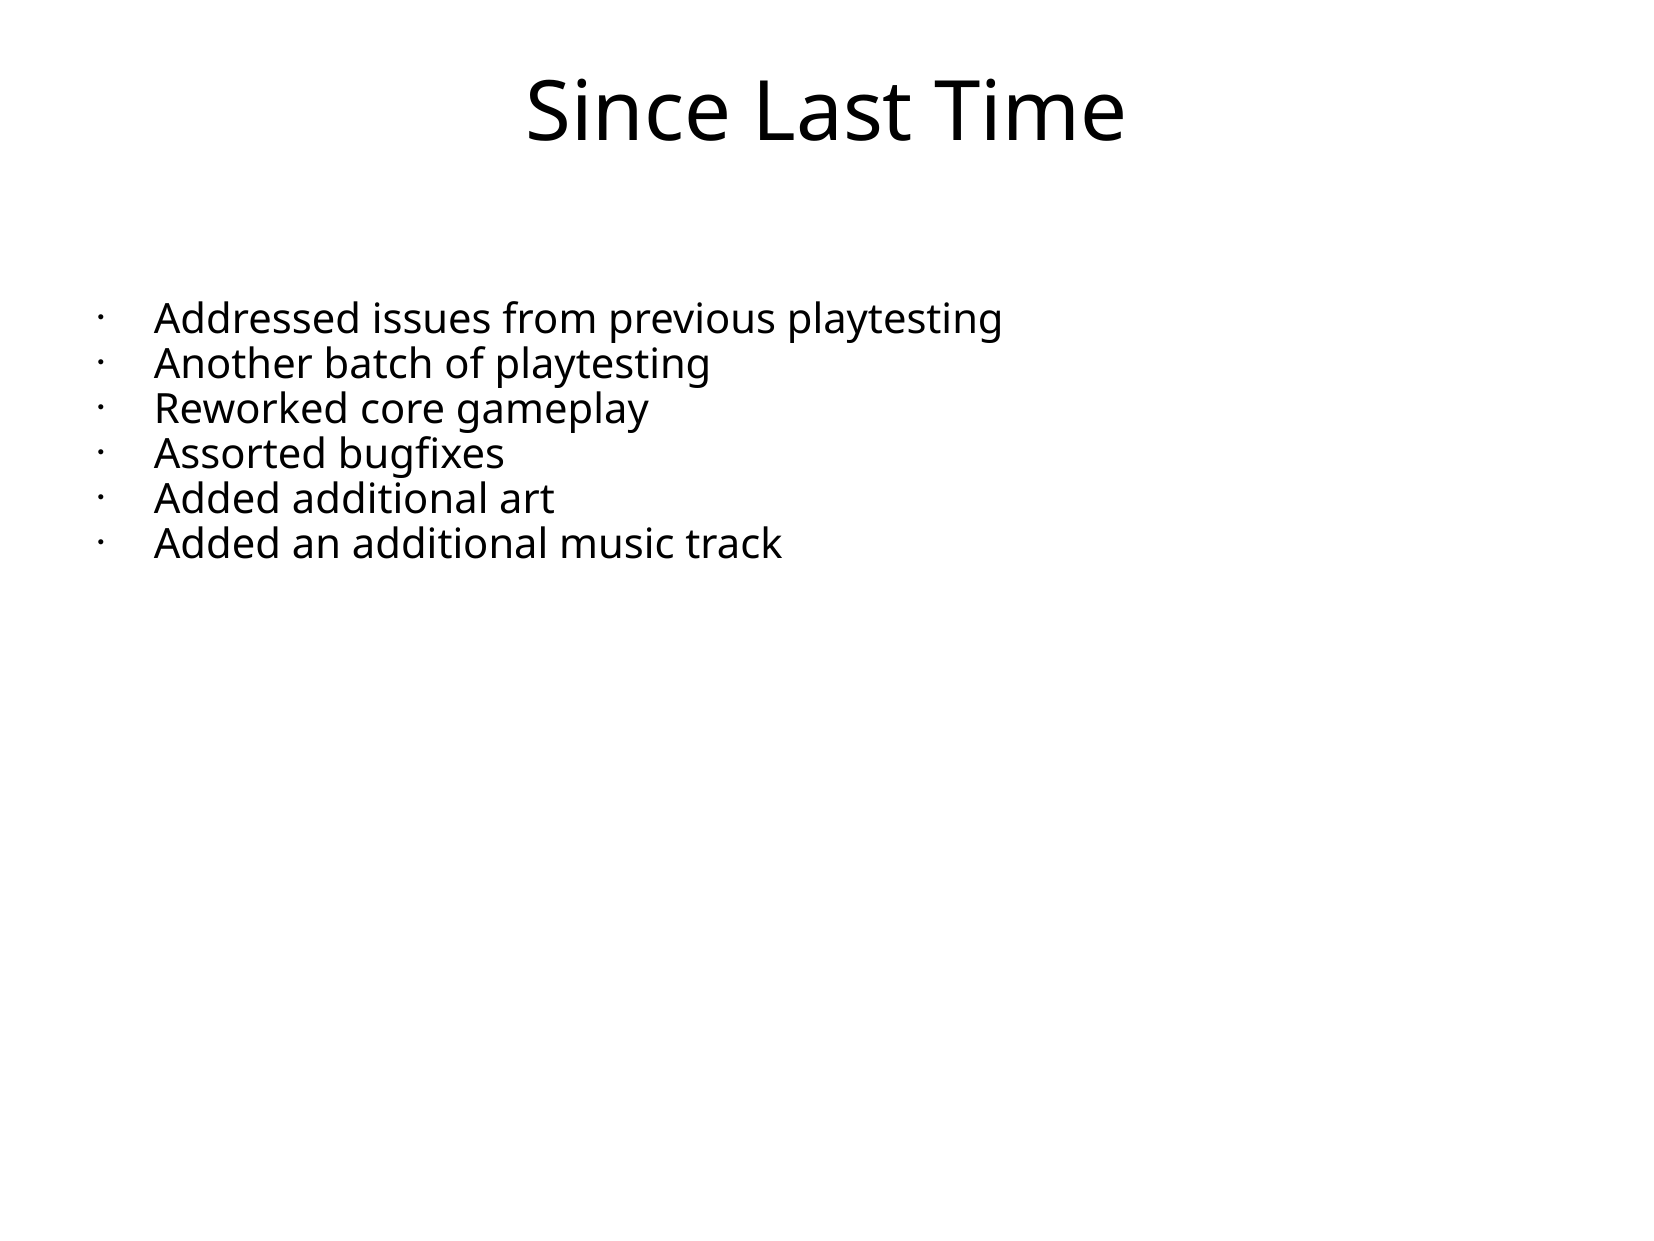

# Since Last Time
Addressed issues from previous playtesting
Another batch of playtesting
Reworked core gameplay
Assorted bugfixes
Added additional art
Added an additional music track